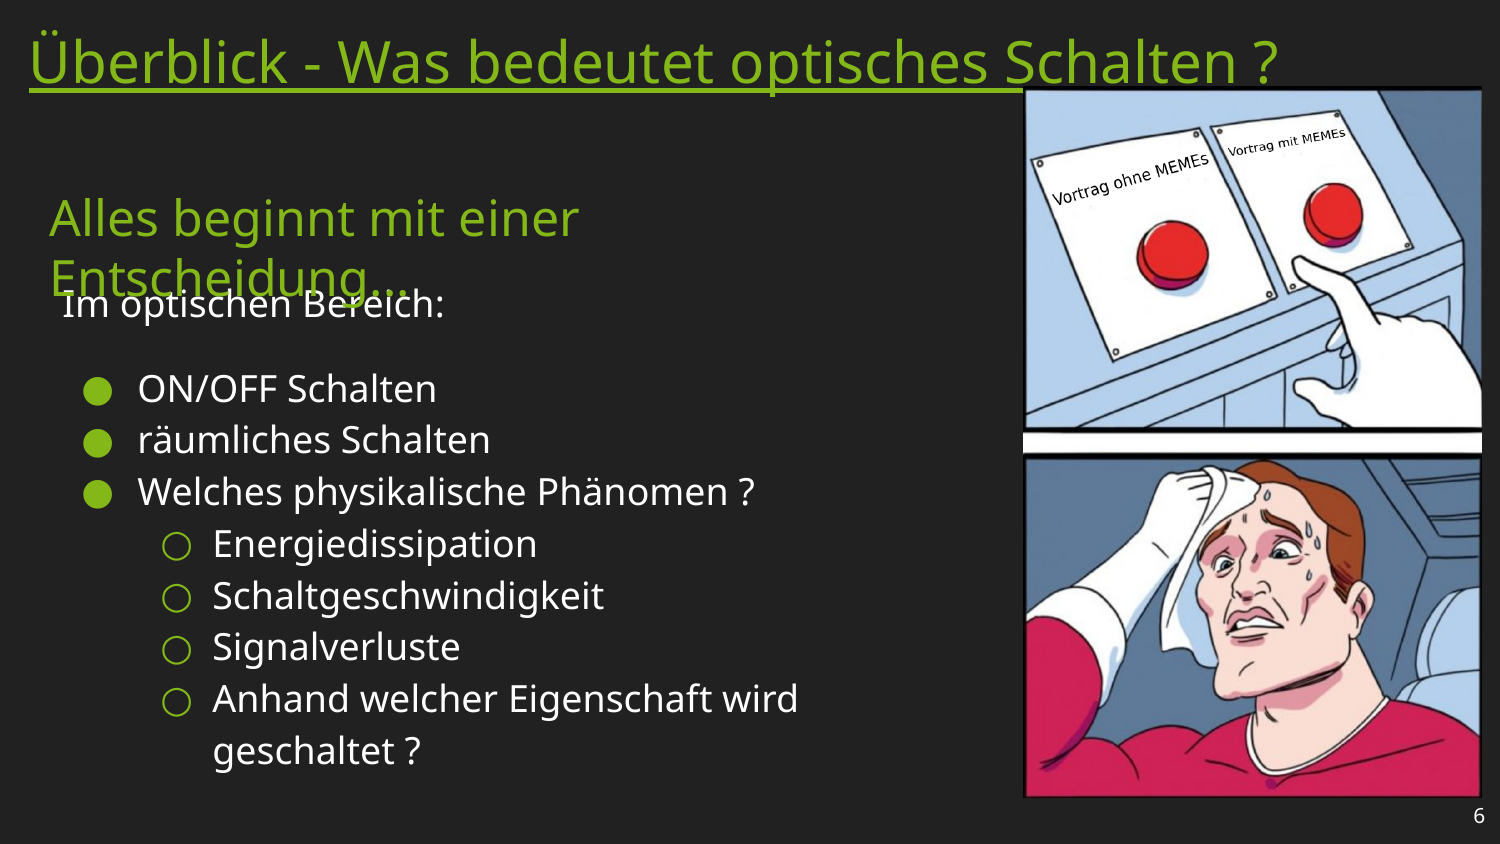

# Überblick - Was bedeutet optisches Schalten ?
Alles beginnt mit einer Entscheidung...
Im optischen Bereich:
ON/OFF Schalten
räumliches Schalten
Welches physikalische Phänomen ?
Energiedissipation
Schaltgeschwindigkeit
Signalverluste
Anhand welcher Eigenschaft wird geschaltet ?